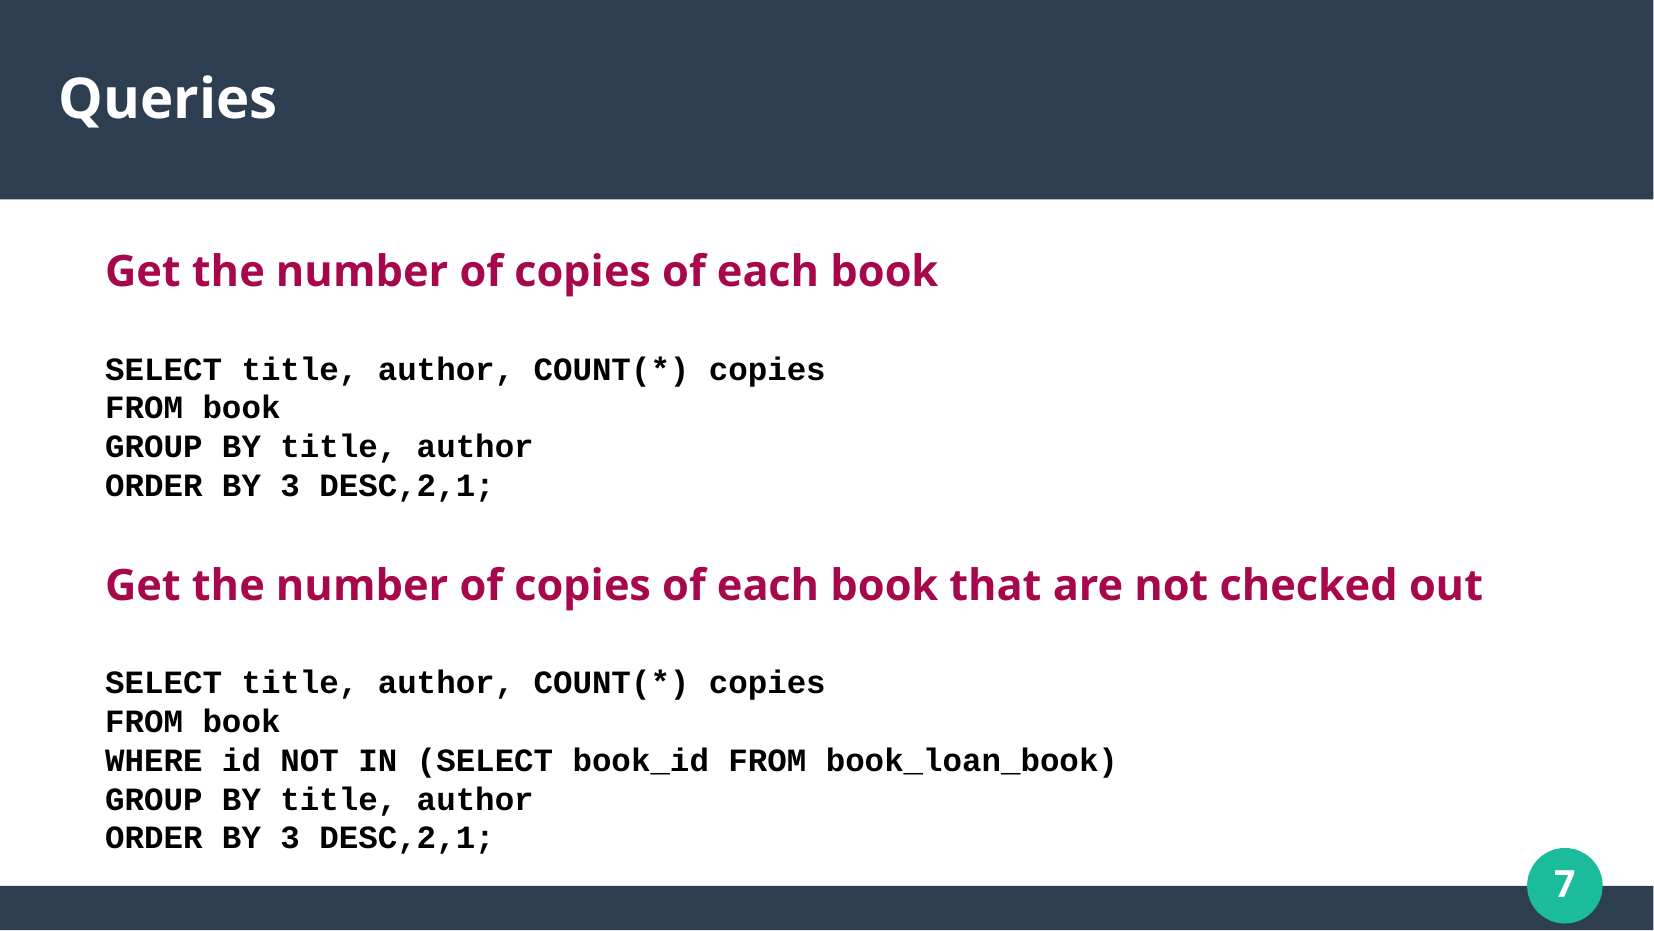

# Queries
Get the number of copies of each book
SELECT title, author, COUNT(*) copies
FROM book
GROUP BY title, author
ORDER BY 3 DESC,2,1;
Get the number of copies of each book that are not checked out
SELECT title, author, COUNT(*) copies
FROM book
WHERE id NOT IN (SELECT book_id FROM book_loan_book)
GROUP BY title, author
ORDER BY 3 DESC,2,1;